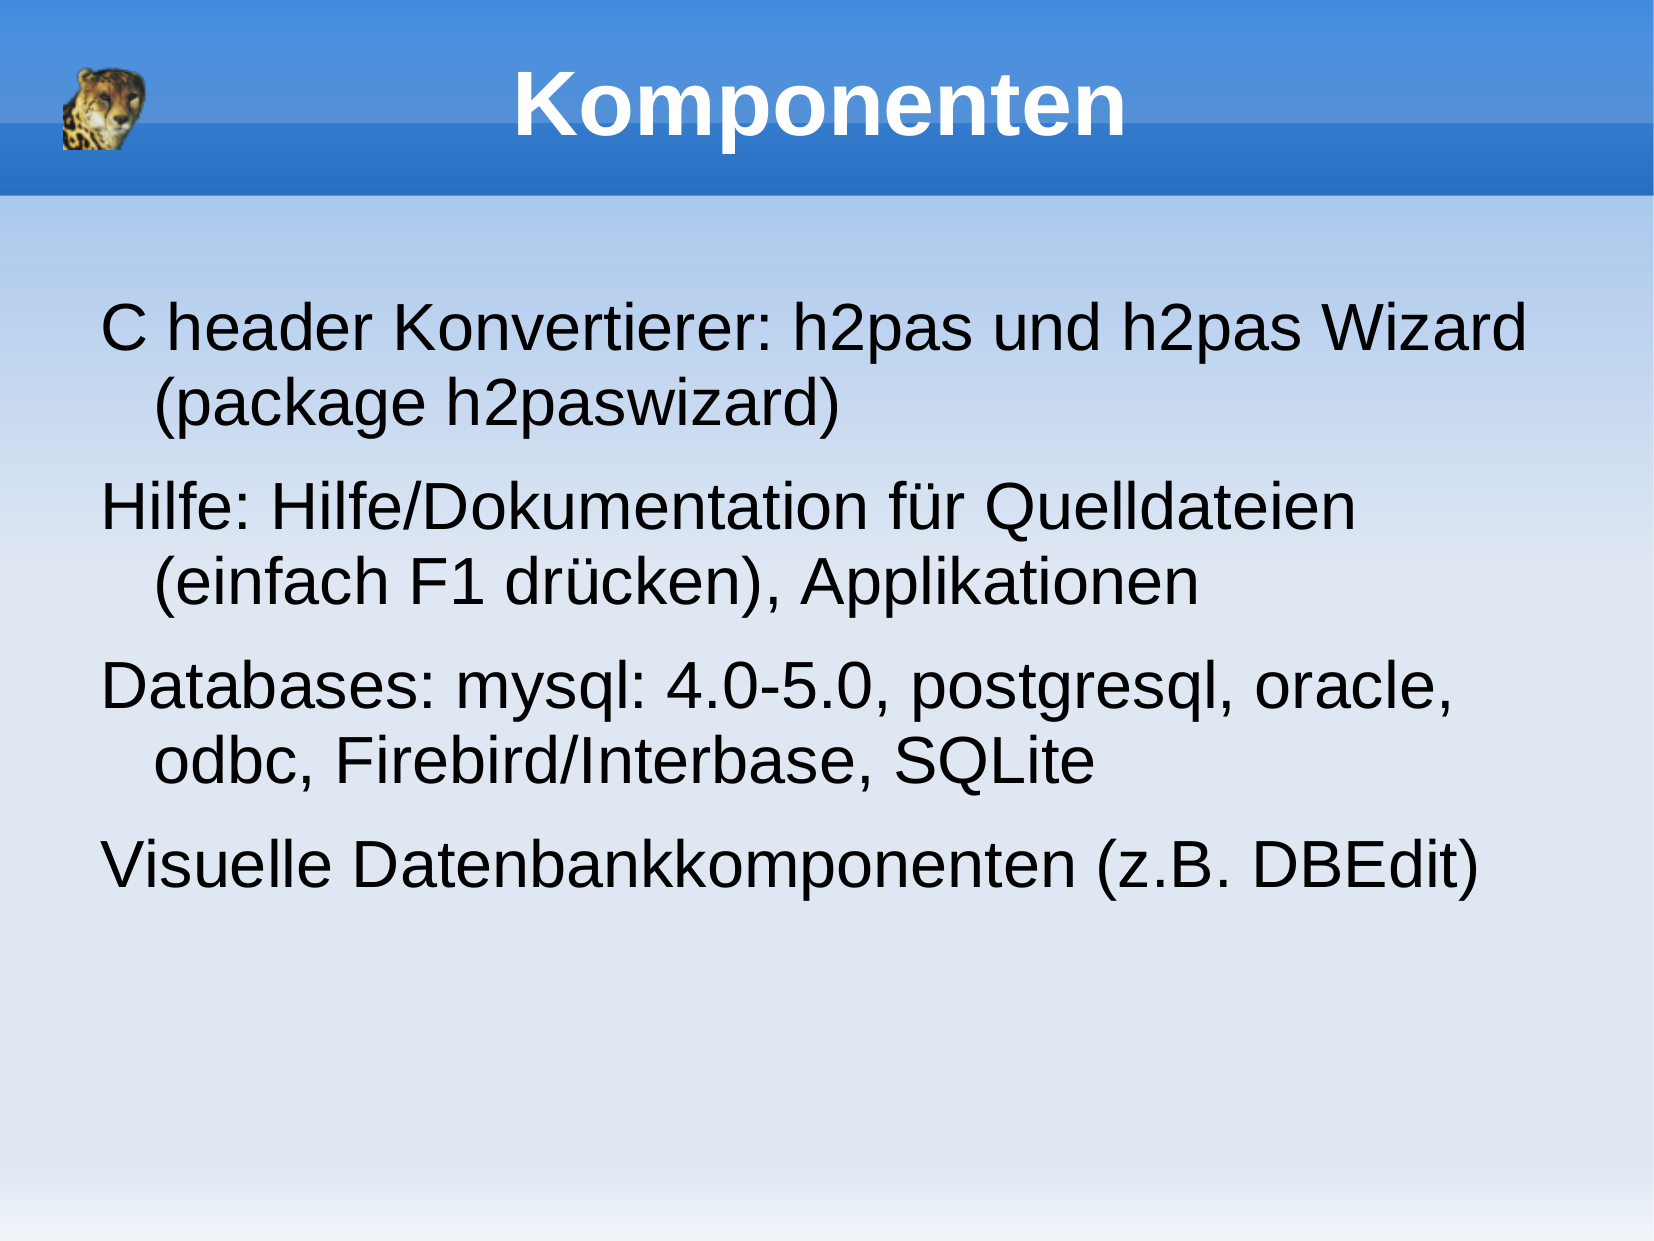

# Komponenten
C header Konvertierer: h2pas und h2pas Wizard (package h2paswizard)
Hilfe: Hilfe/Dokumentation für Quelldateien (einfach F1 drücken), Applikationen
Databases: mysql: 4.0-5.0, postgresql, oracle, odbc, Firebird/Interbase, SQLite
Visuelle Datenbankkomponenten (z.B. DBEdit)